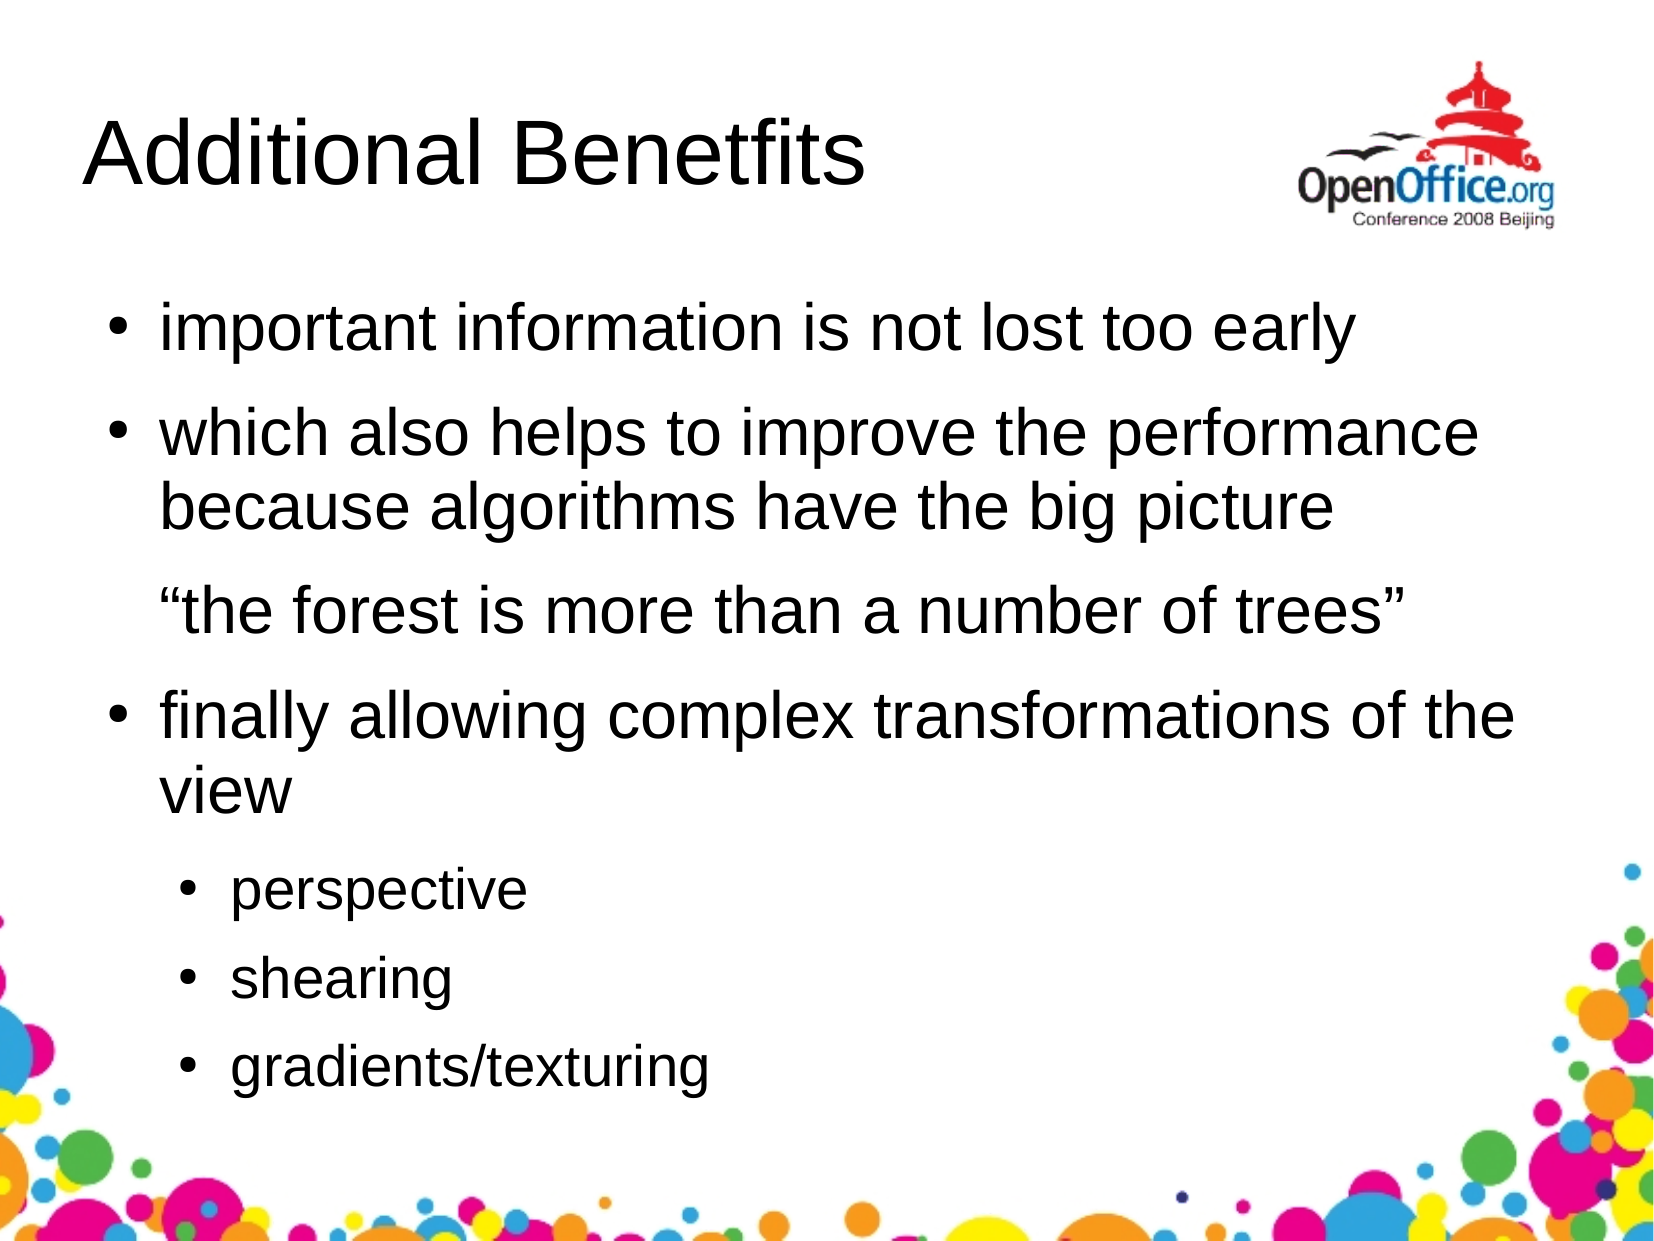

# Additional Benetfits
important information is not lost too early
which also helps to improve the performance because algorithms have the big picture
“the forest is more than a number of trees”
finally allowing complex transformations of the view
perspective
shearing
gradients/texturing